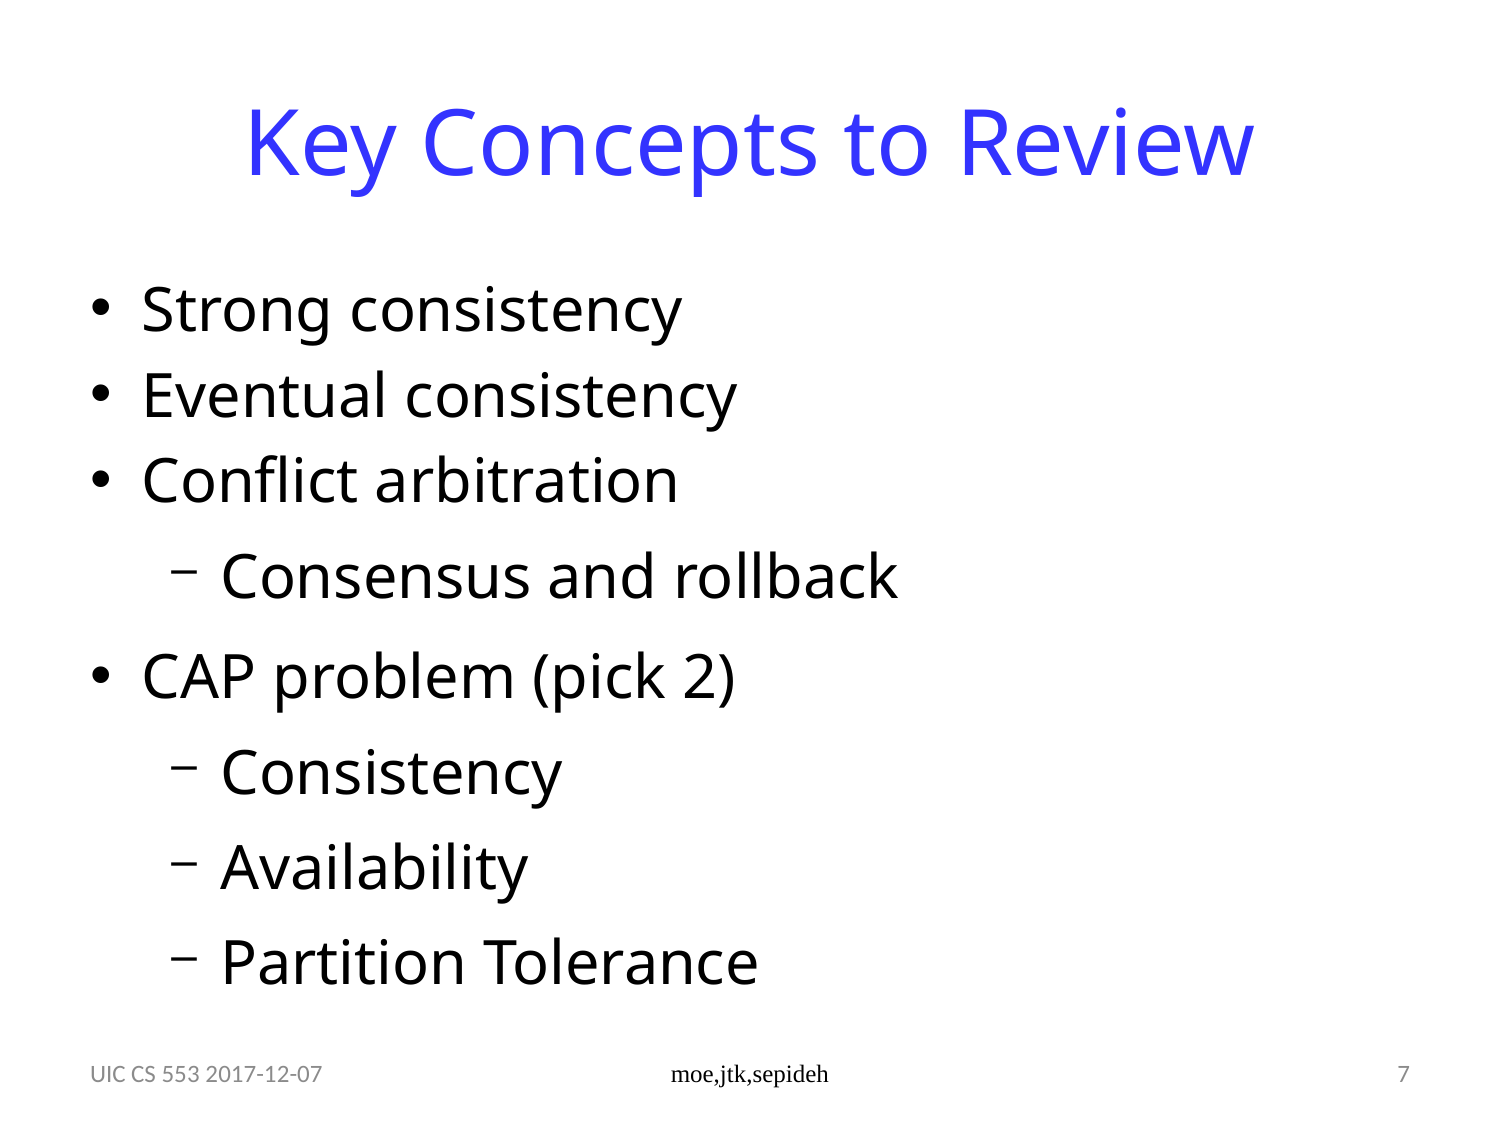

# Key Concepts to Review
Strong consistency
Eventual consistency
Conflict arbitration
Consensus and rollback
CAP problem (pick 2)
Consistency
Availability
Partition Tolerance
UIC CS 553 2017-12-07
moe,jtk,sepideh
7